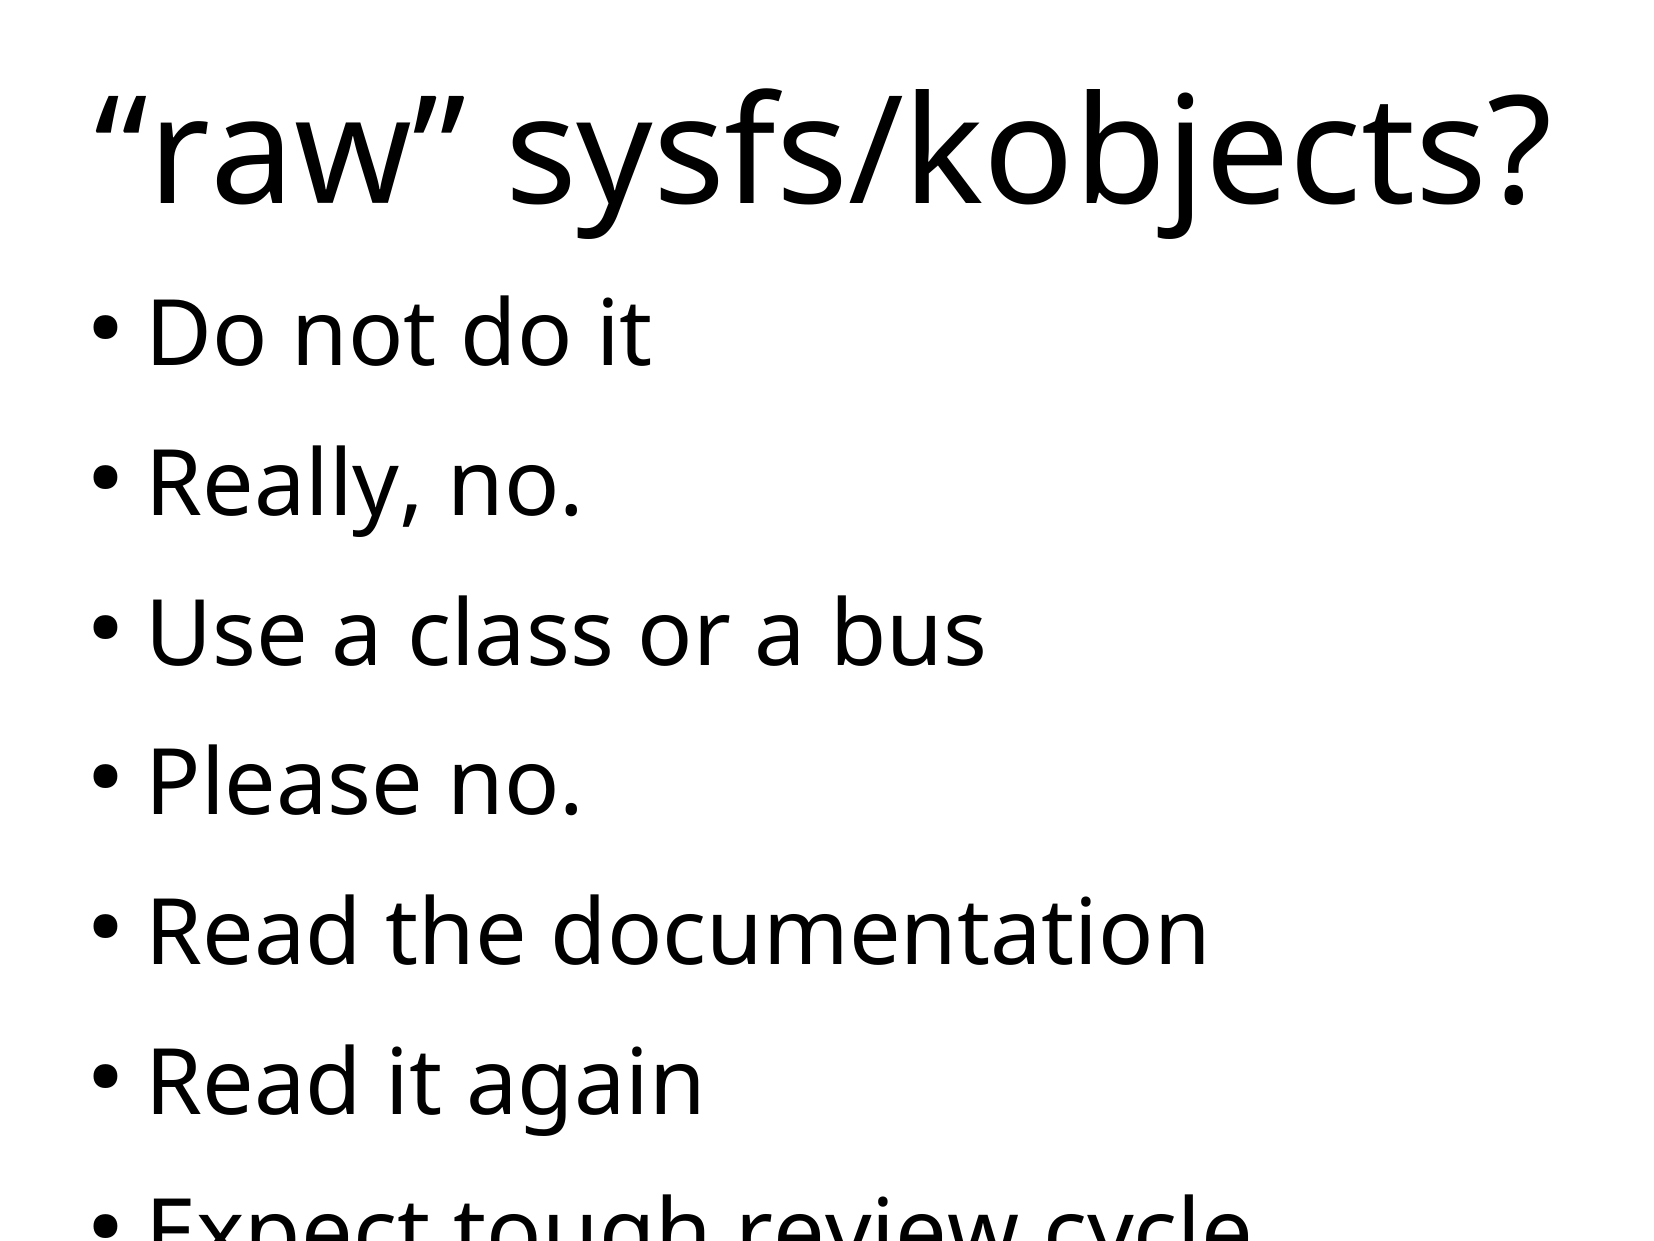

“raw” sysfs/kobjects?
 Do not do it
 Really, no.
 Use a class or a bus
 Please no.
 Read the documentation
 Read it again
 Expect tough review cycle